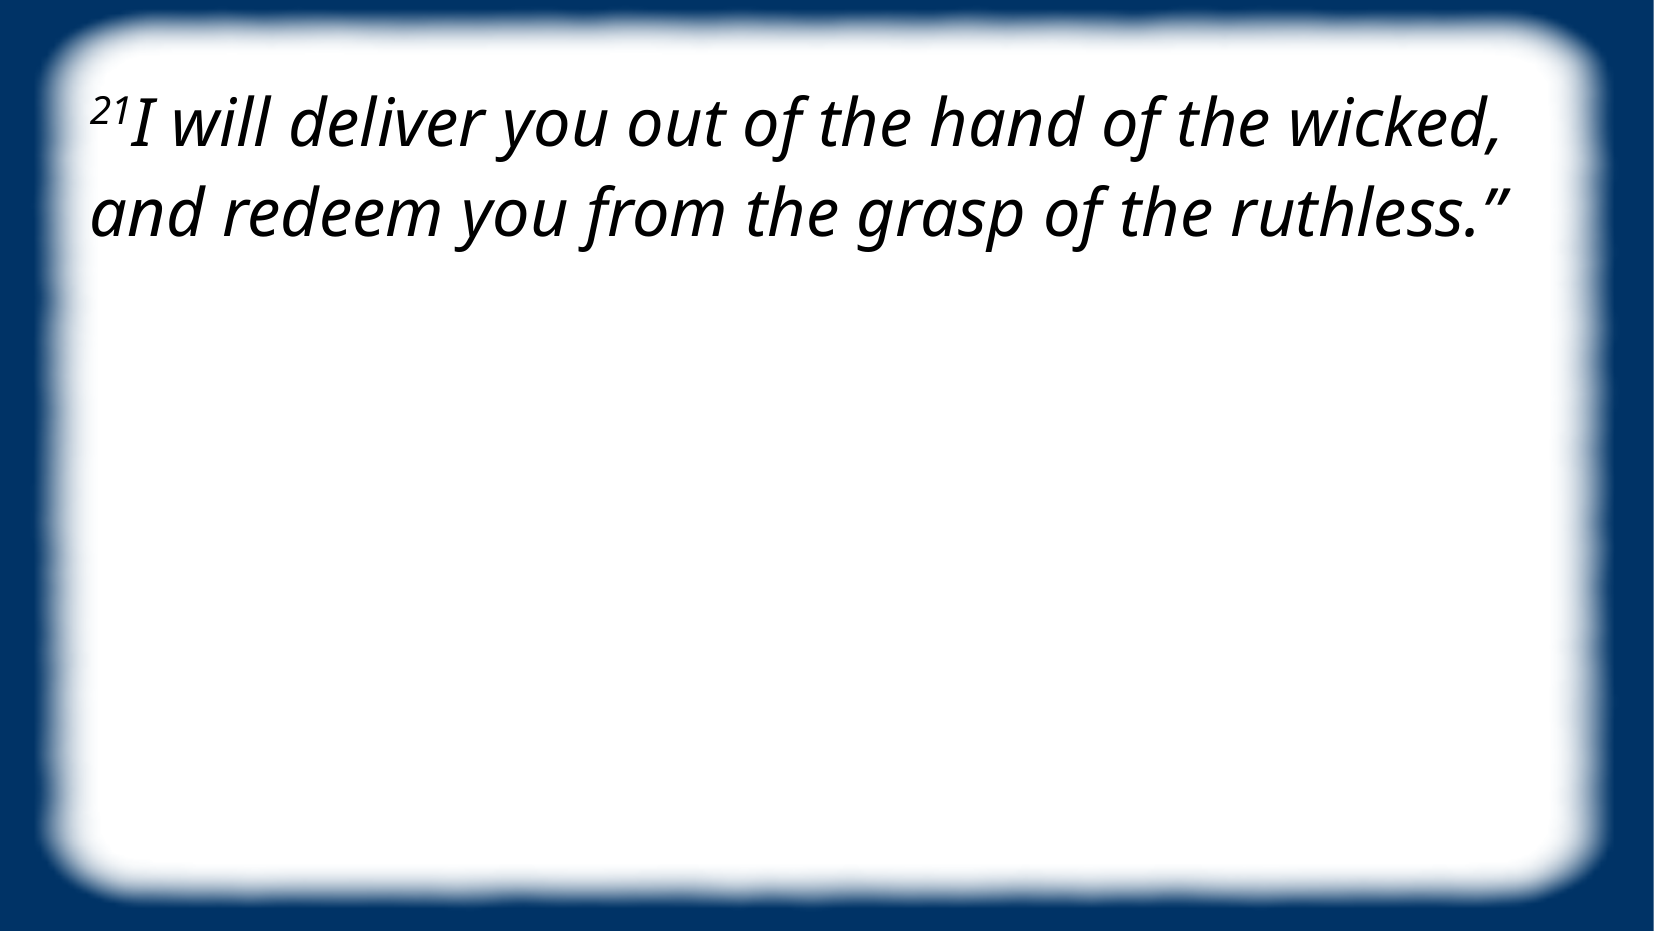

21I will deliver you out of the hand of the wicked, and redeem you from the grasp of the ruthless.”